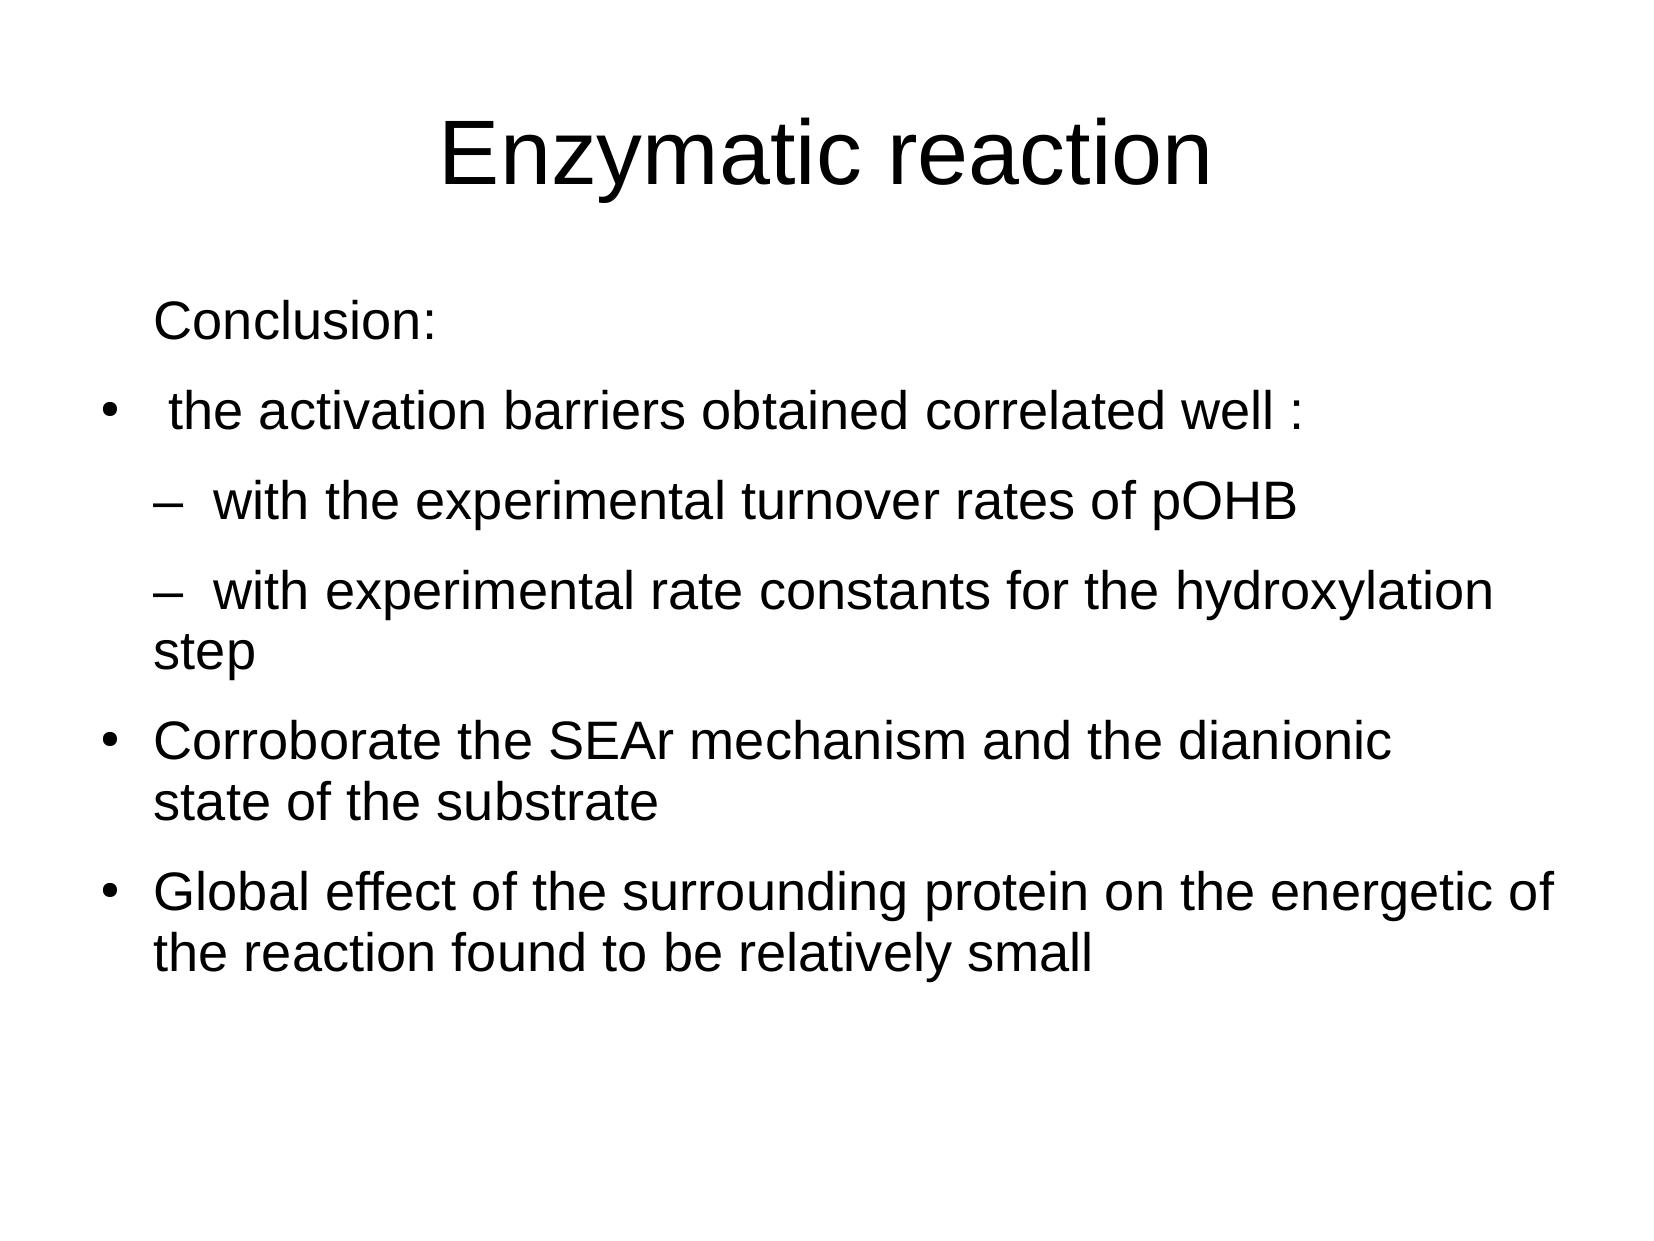

# Enzymatic reaction
Conclusion:
 the activation barriers obtained correlated well :
– with the experimental turnover rates of pOHB
– with experimental rate constants for the hydroxylation step
Corroborate the SEAr mechanism and the dianionic state of the substrate
Global effect of the surrounding protein on the energetic of the reaction found to be relatively small